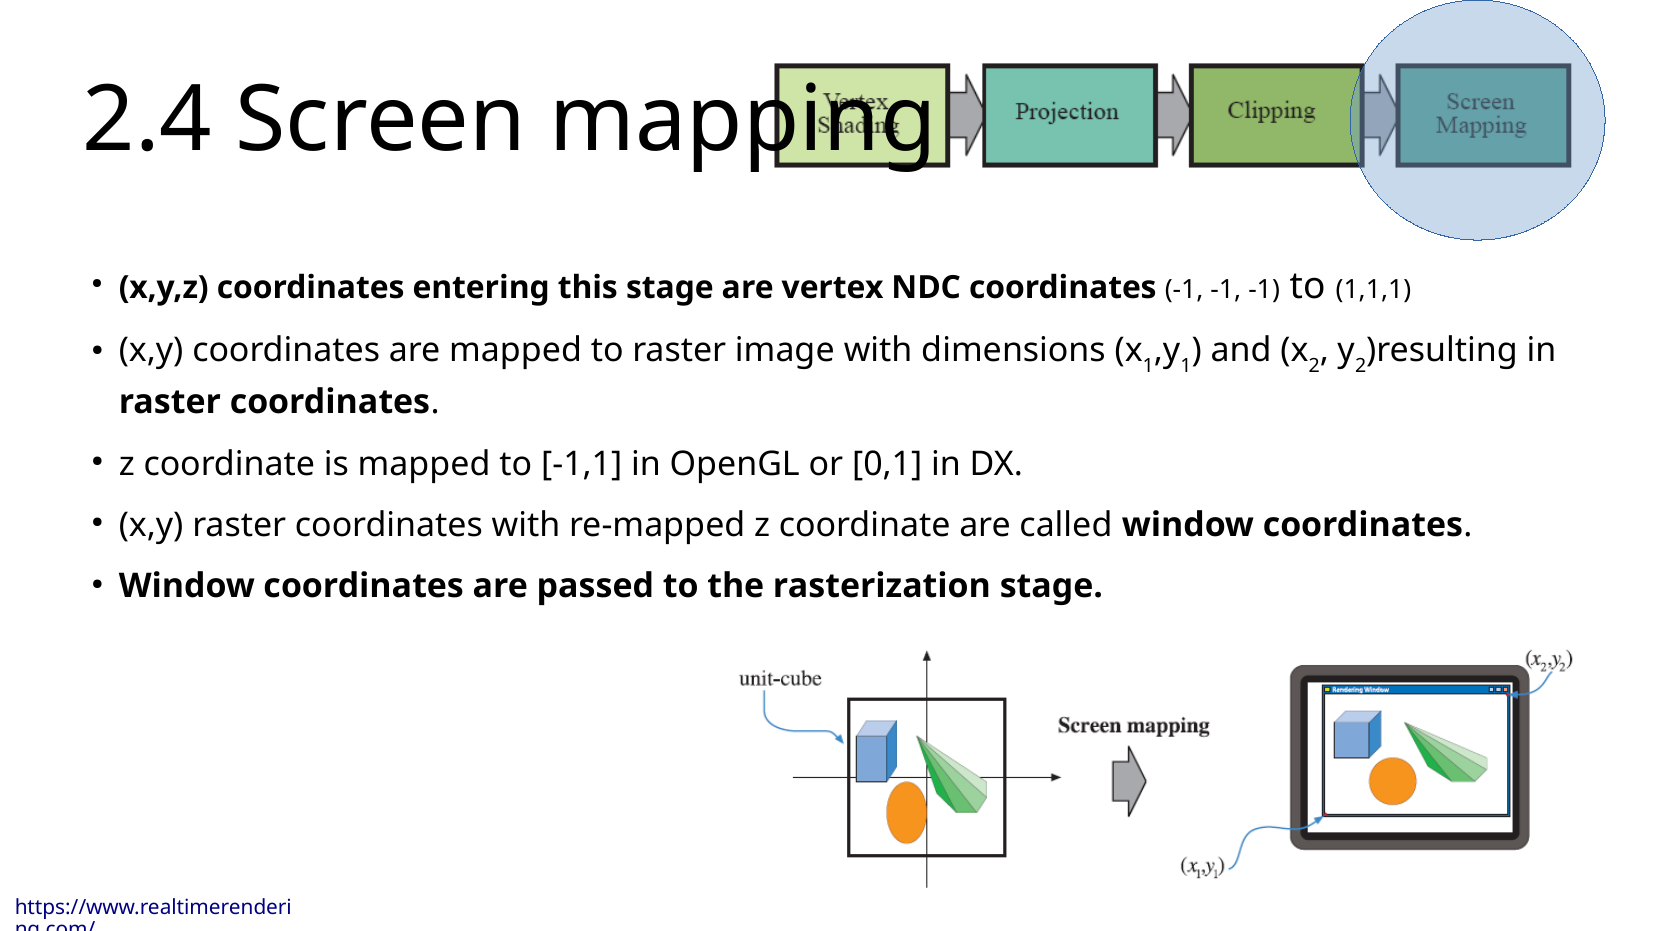

# 2.4 Screen mapping
(x,y,z) coordinates entering this stage are vertex NDC coordinates (-1, -1, -1) to (1,1,1)
(x,y) coordinates are mapped to raster image with dimensions (x1,y1) and (x2, y2)resulting in raster coordinates.
z coordinate is mapped to [-1,1] in OpenGL or [0,1] in DX.
(x,y) raster coordinates with re-mapped z coordinate are called window coordinates.
Window coordinates are passed to the rasterization stage.
86
https://www.realtimerendering.com/